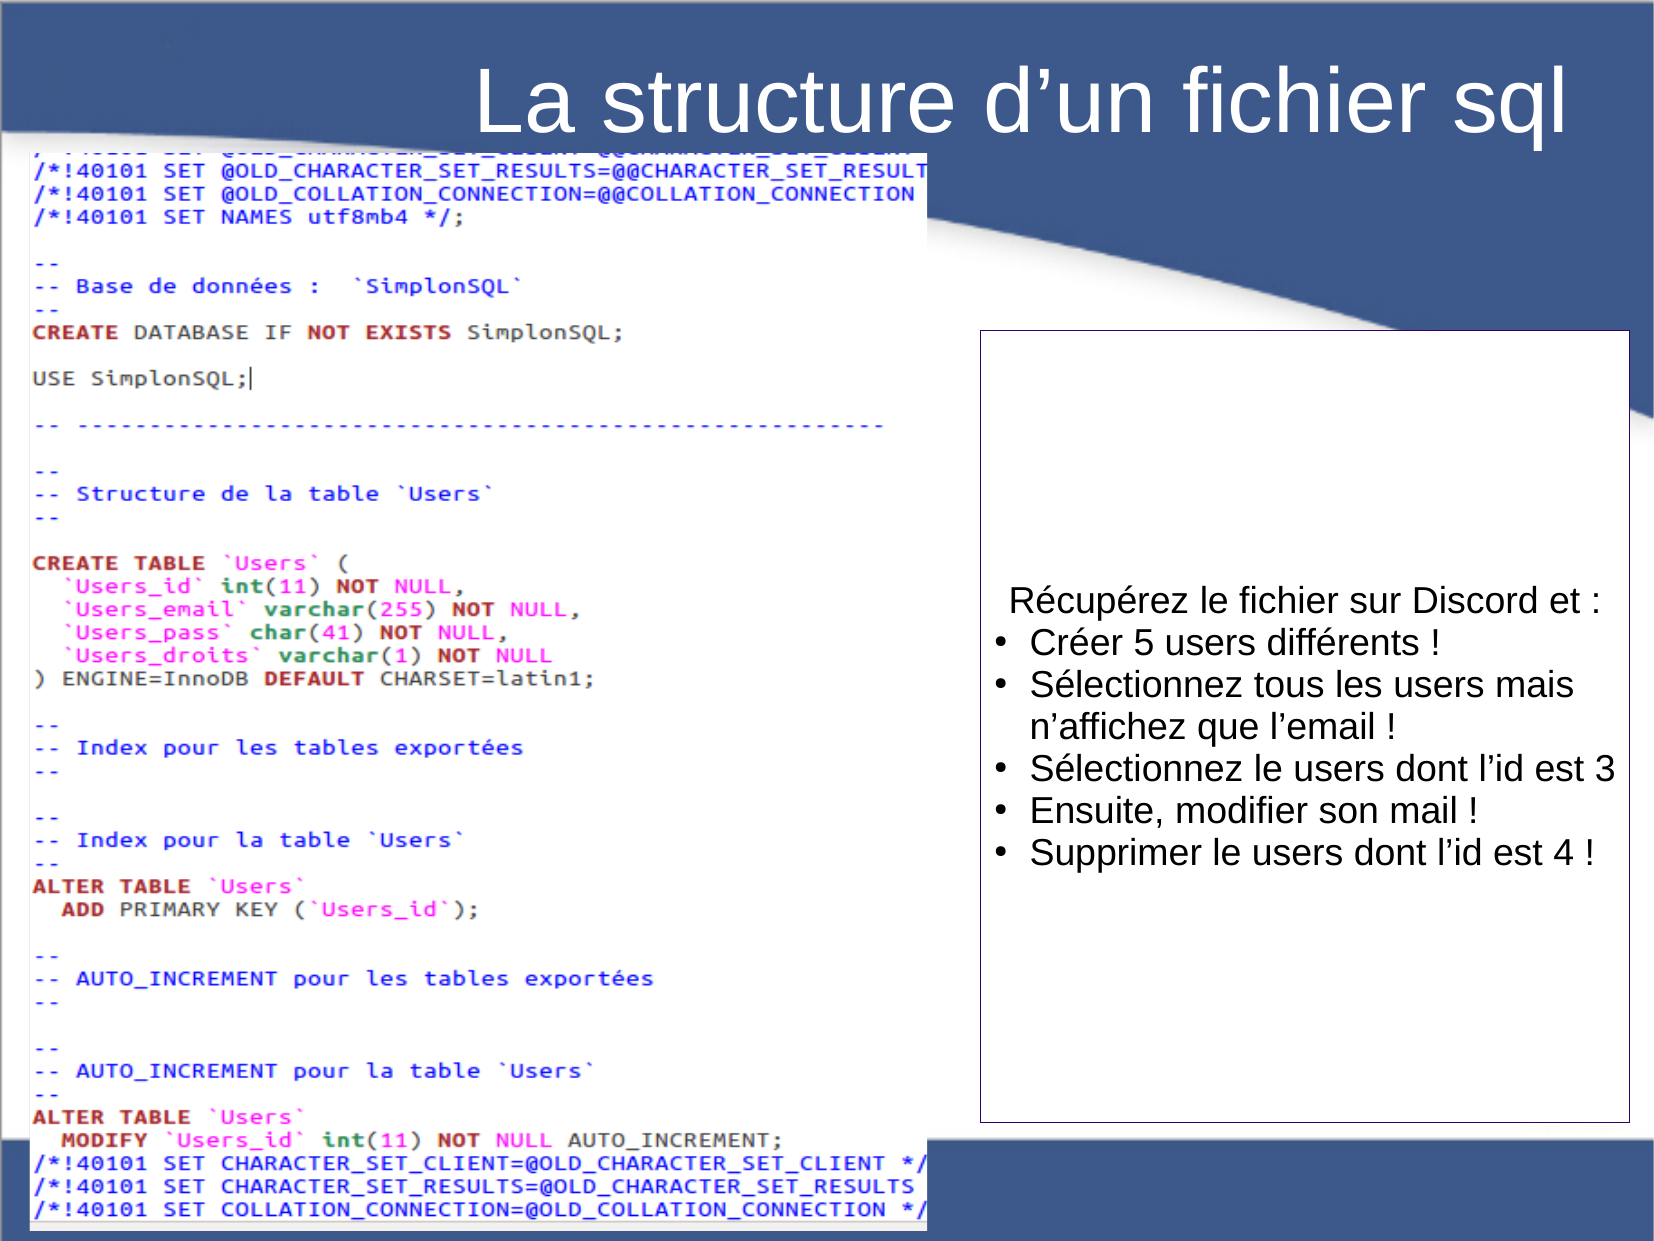

# La structure d’un fichier sql
Récupérez le fichier sur Discord et :
Créer 5 users différents !
Sélectionnez tous les users mais
n’affichez que l’email !
Sélectionnez le users dont l’id est 3
Ensuite, modifier son mail !
Supprimer le users dont l’id est 4 !